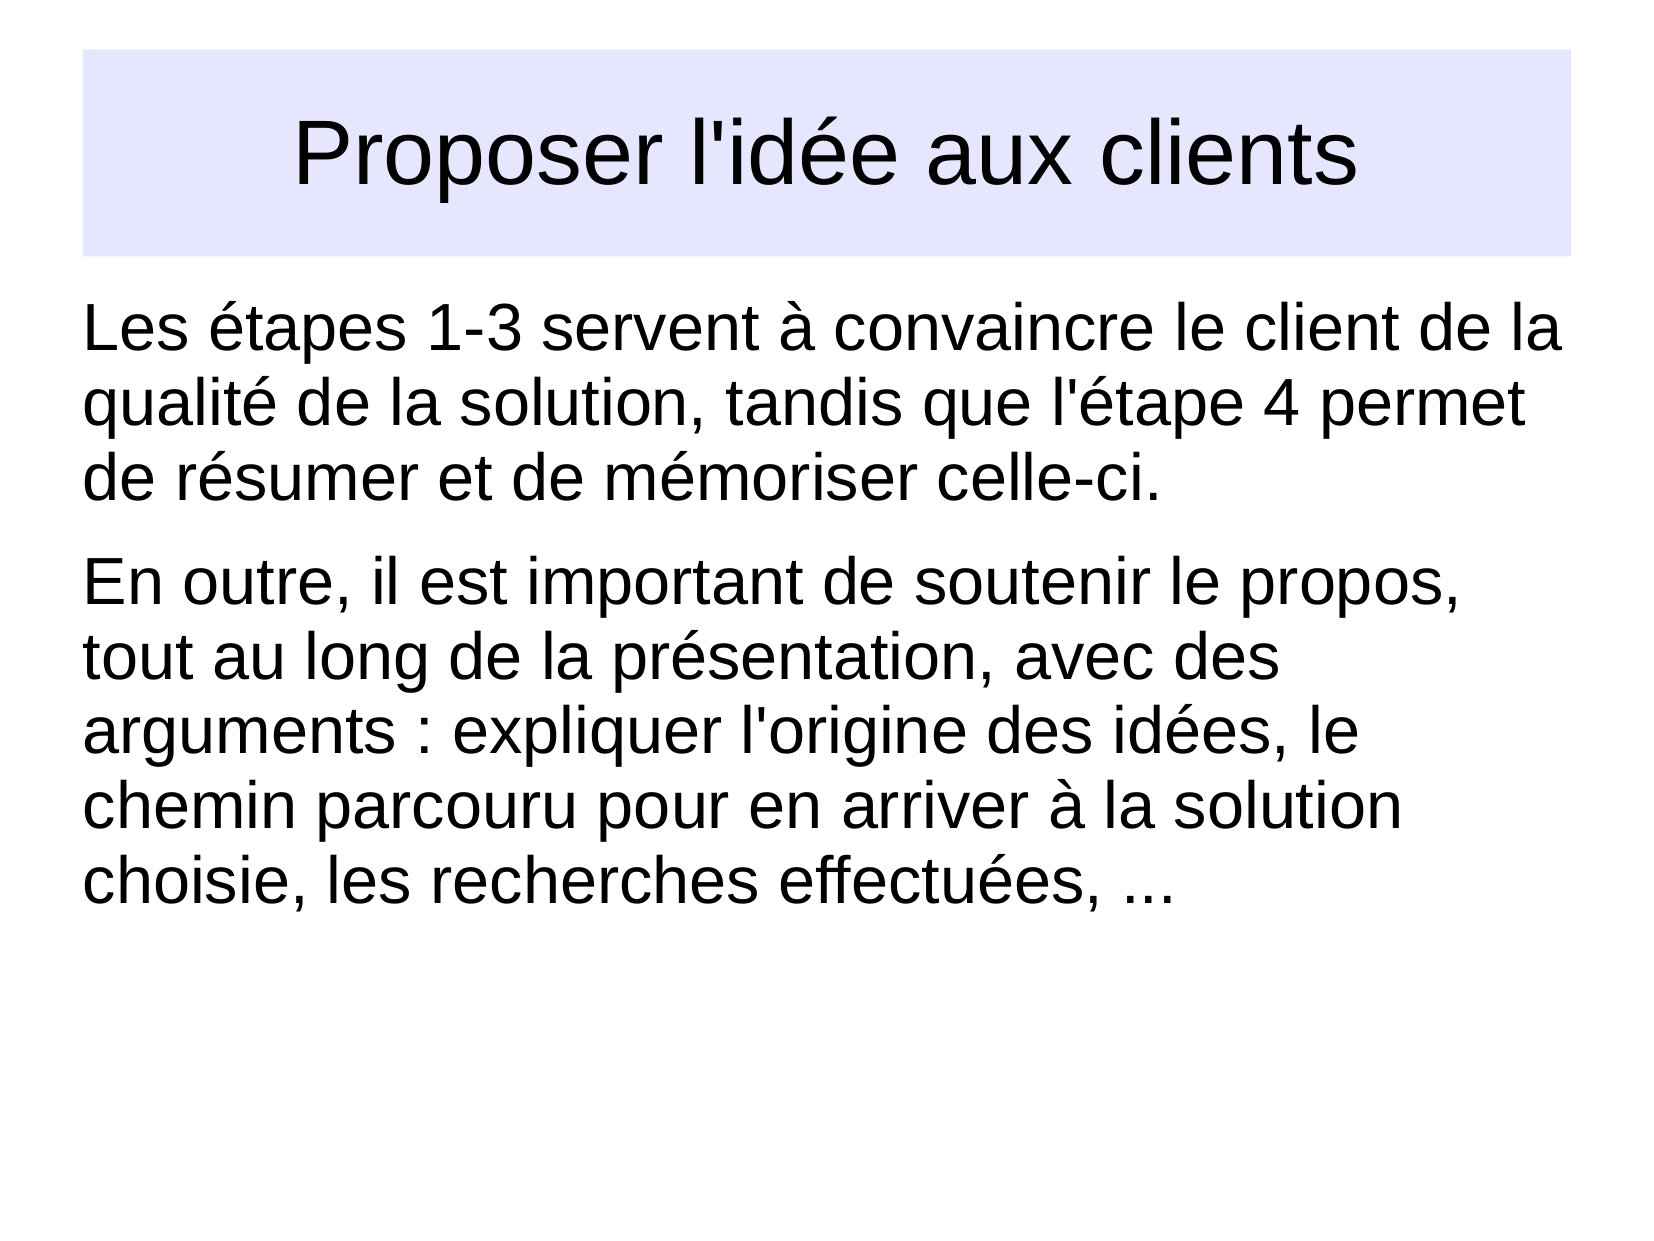

# Proposer l'idée aux clients
Les étapes 1-3 servent à convaincre le client de la qualité de la solution, tandis que l'étape 4 permet de résumer et de mémoriser celle-ci.
En outre, il est important de soutenir le propos, tout au long de la présentation, avec des arguments : expliquer l'origine des idées, le chemin parcouru pour en arriver à la solution choisie, les recherches effectuées, ...